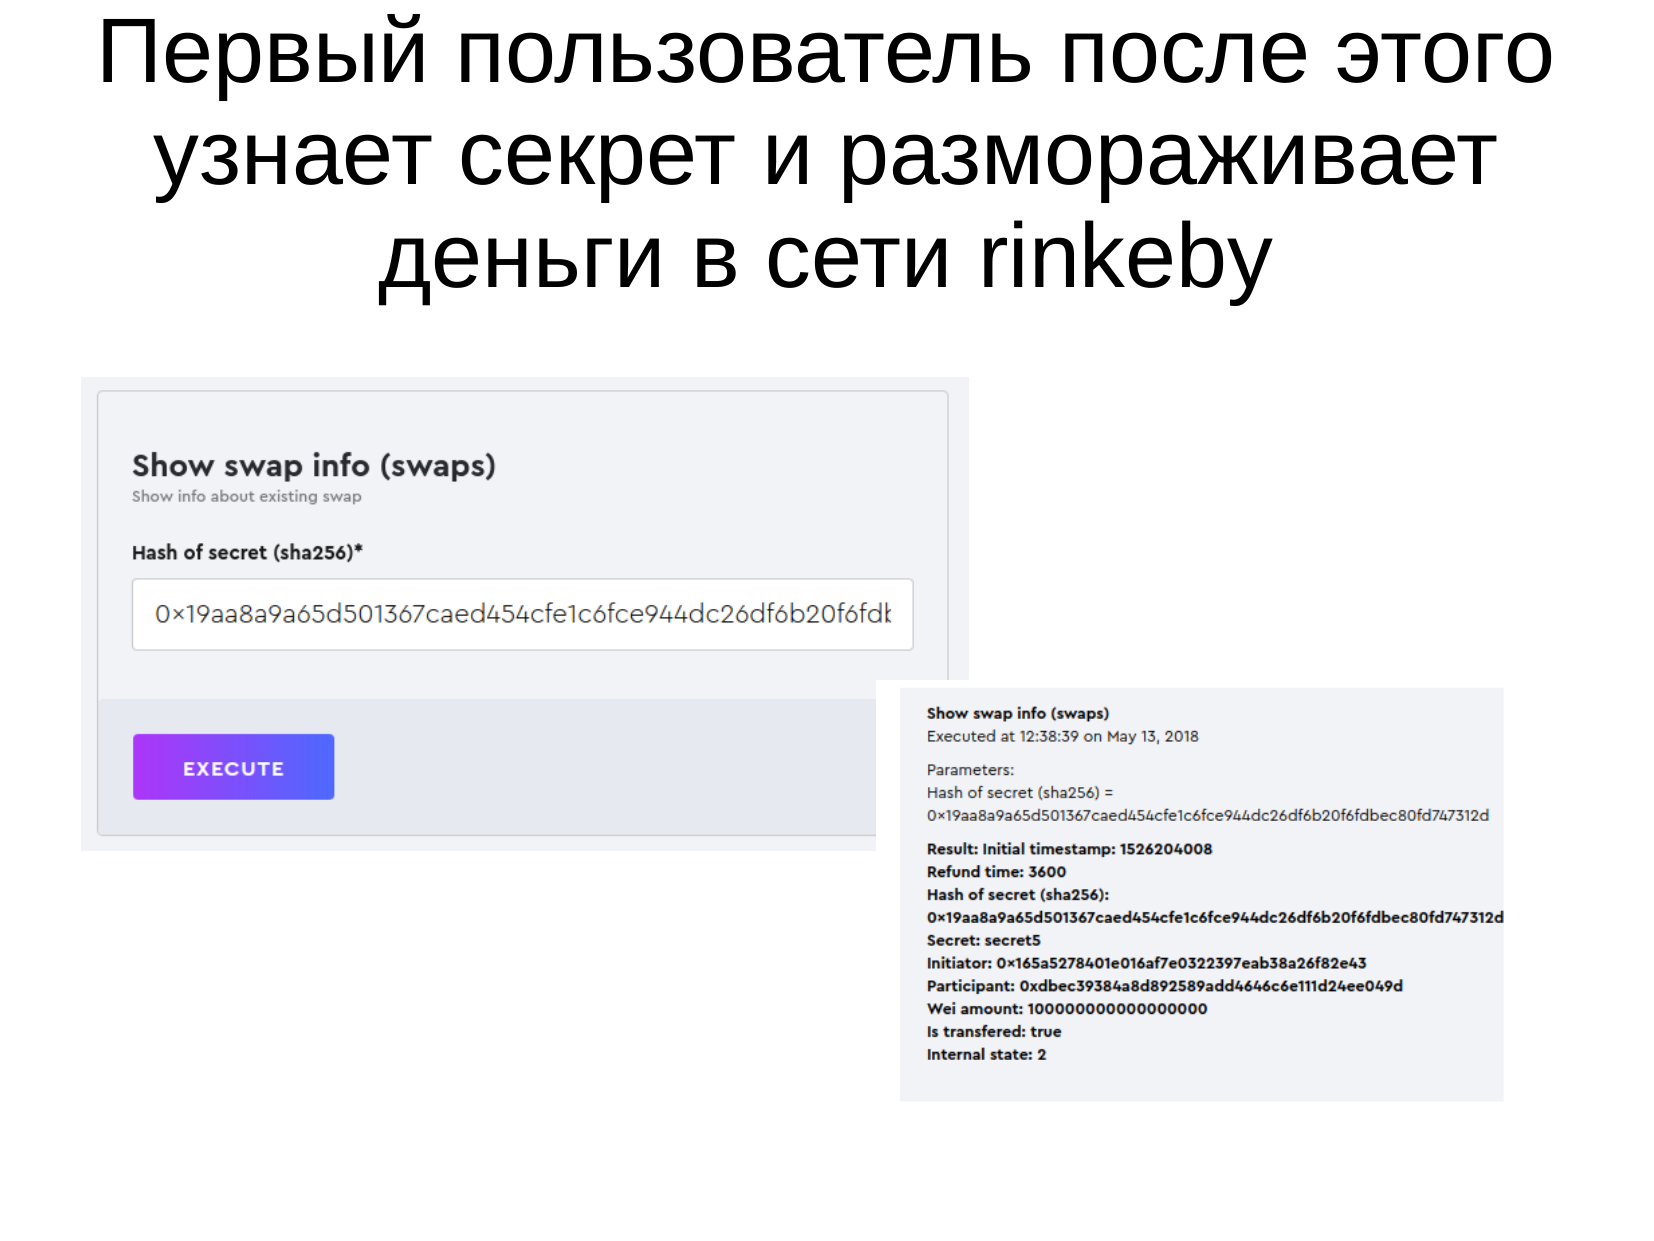

# Первый пользователь после этого узнает секрет и размораживает деньги в сети rinkeby